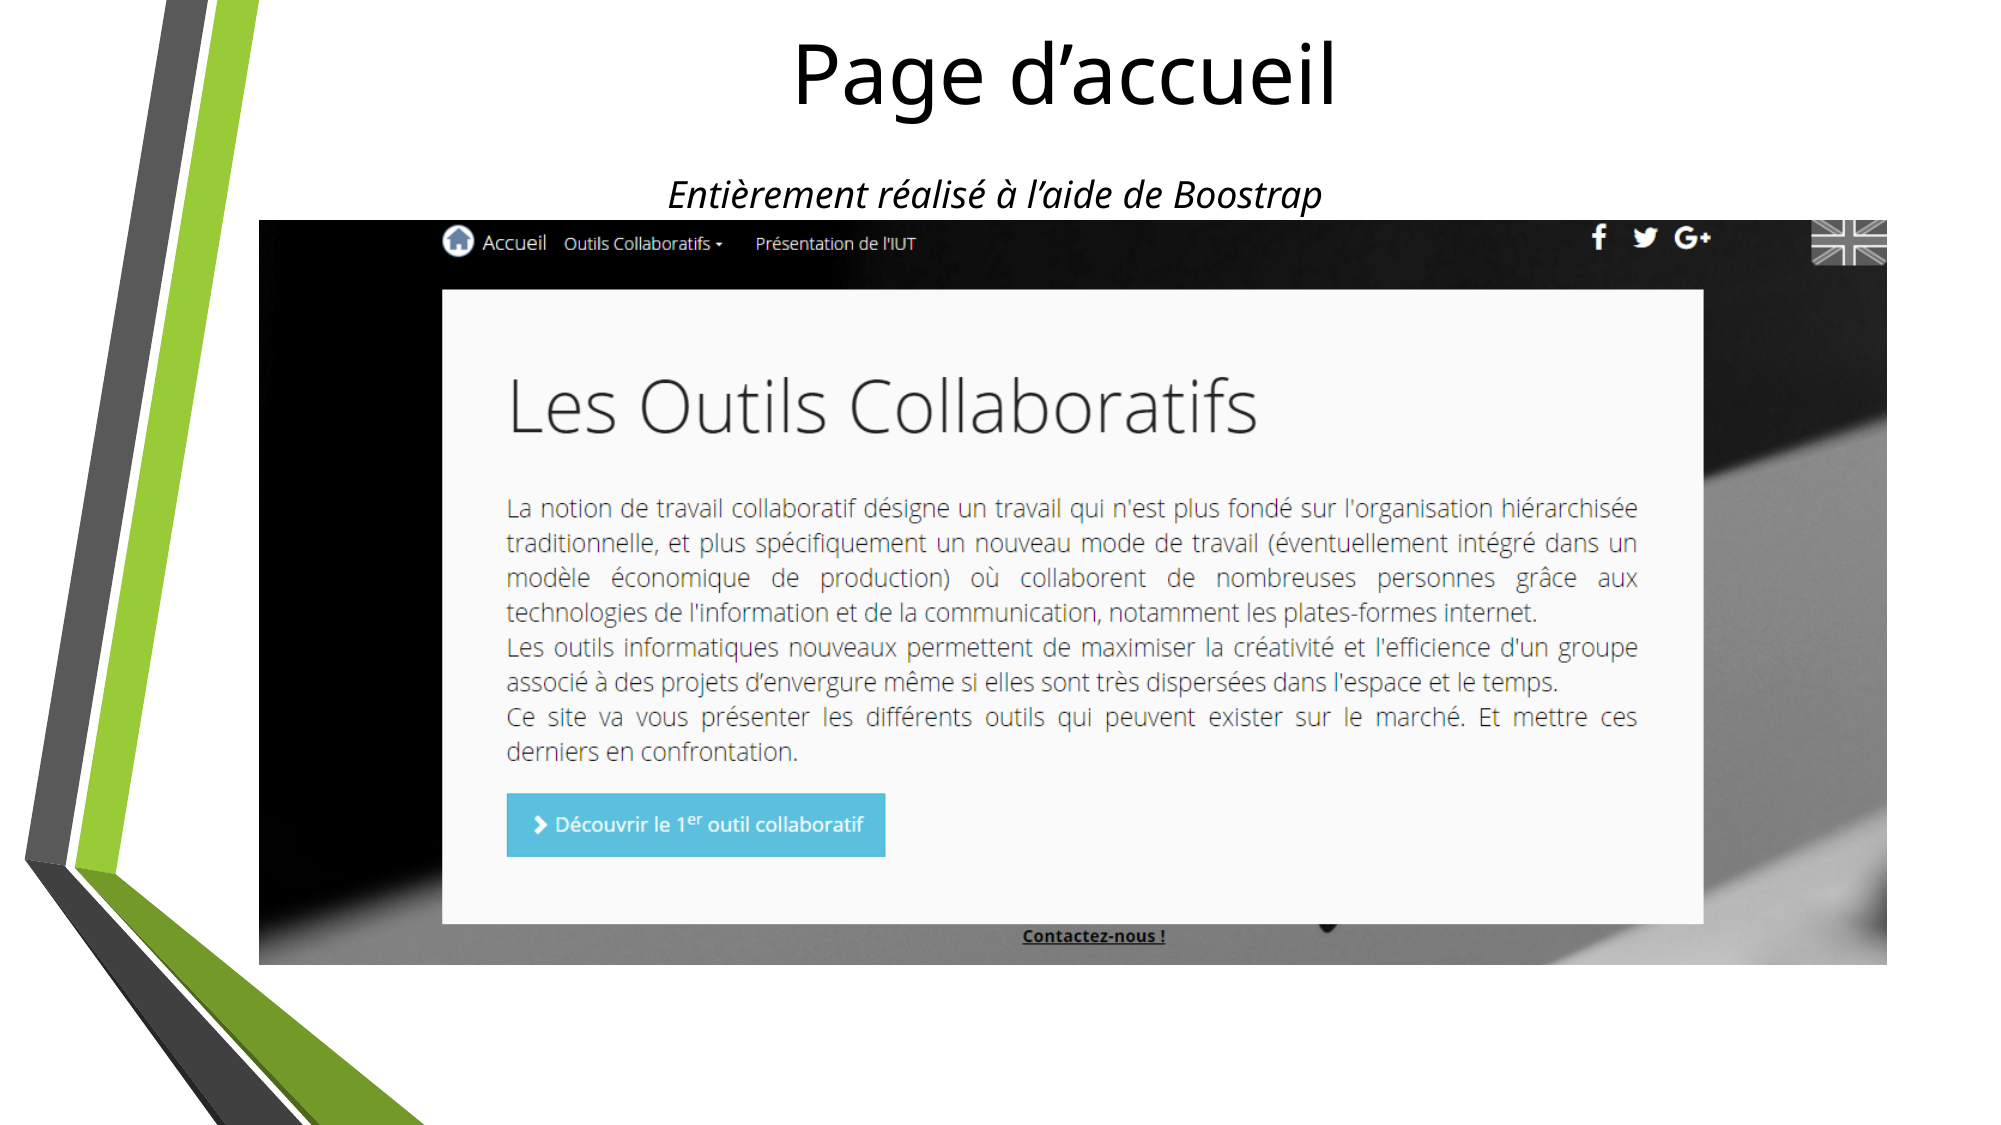

# Page d’accueil
Entièrement réalisé à l’aide de Boostrap